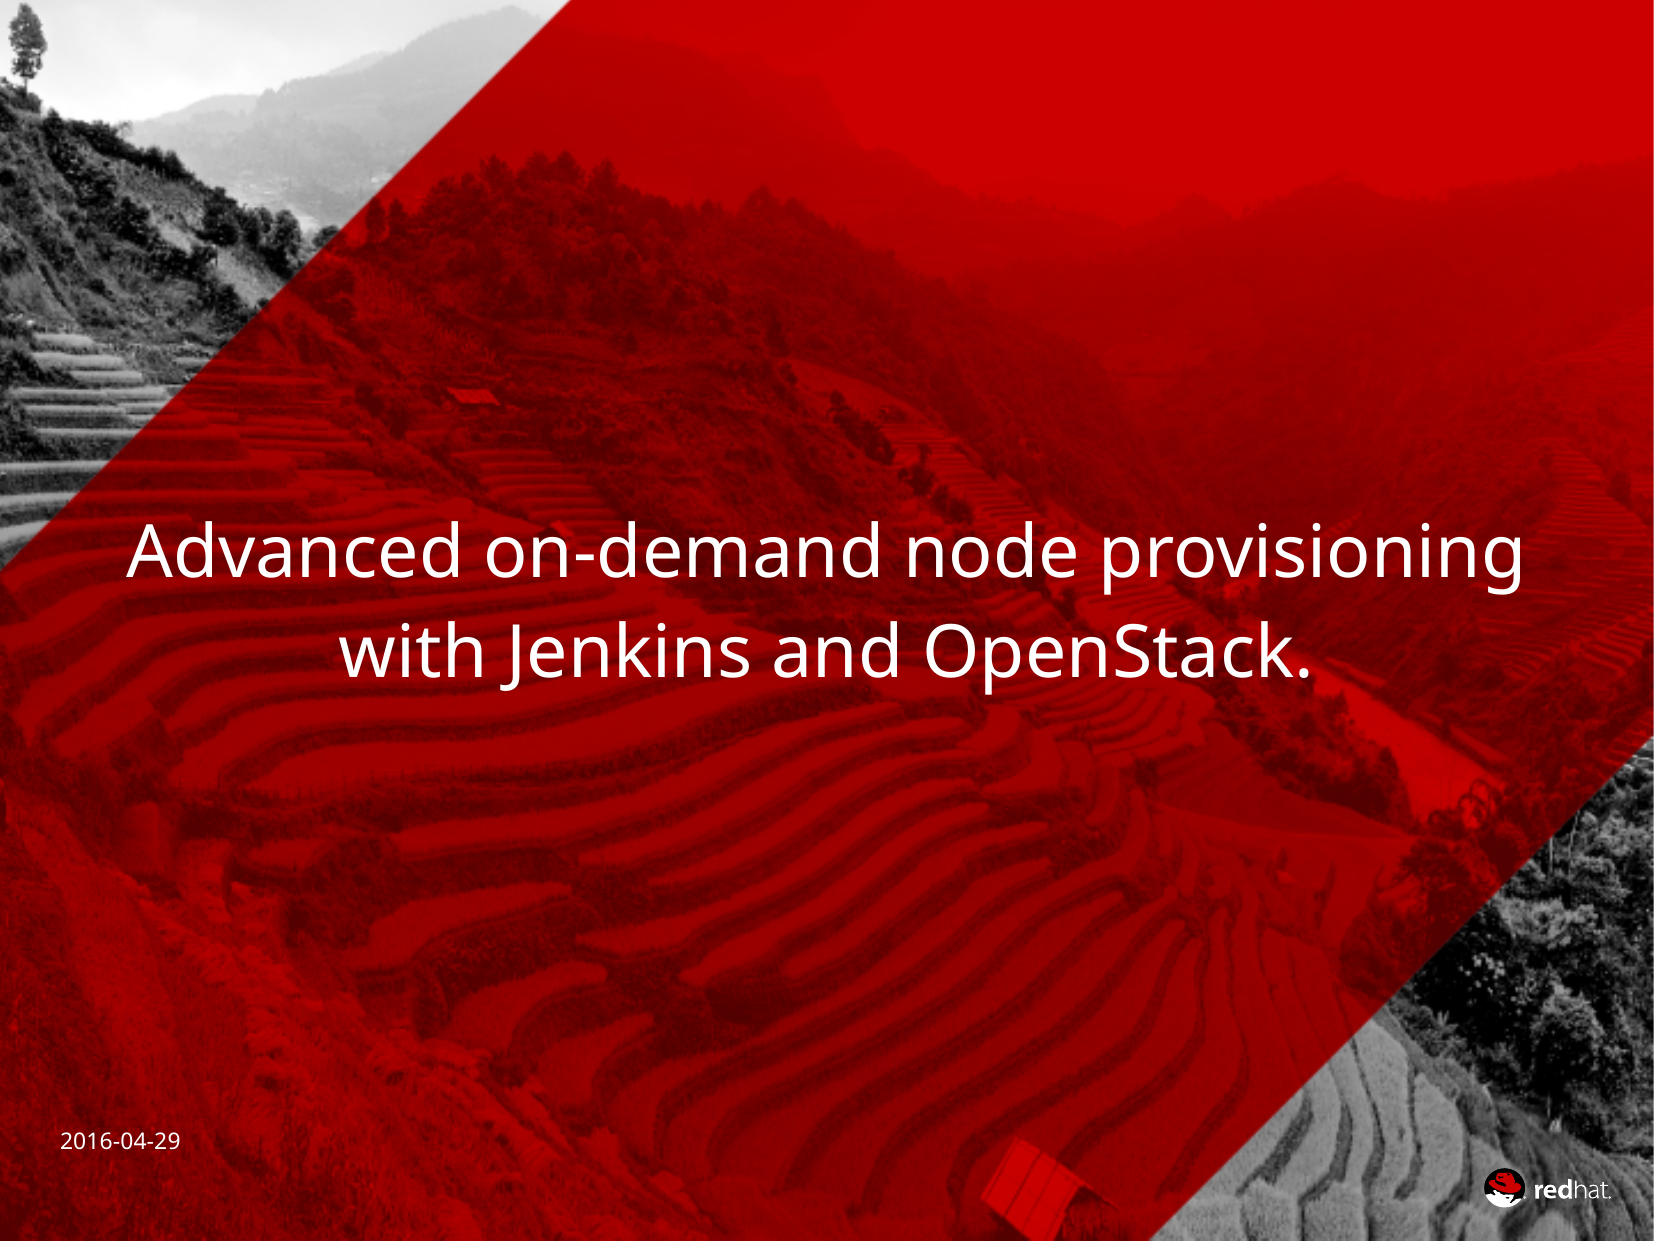

# Advanced on-demand node provisioning with Jenkins and OpenStack.
2016-04-29